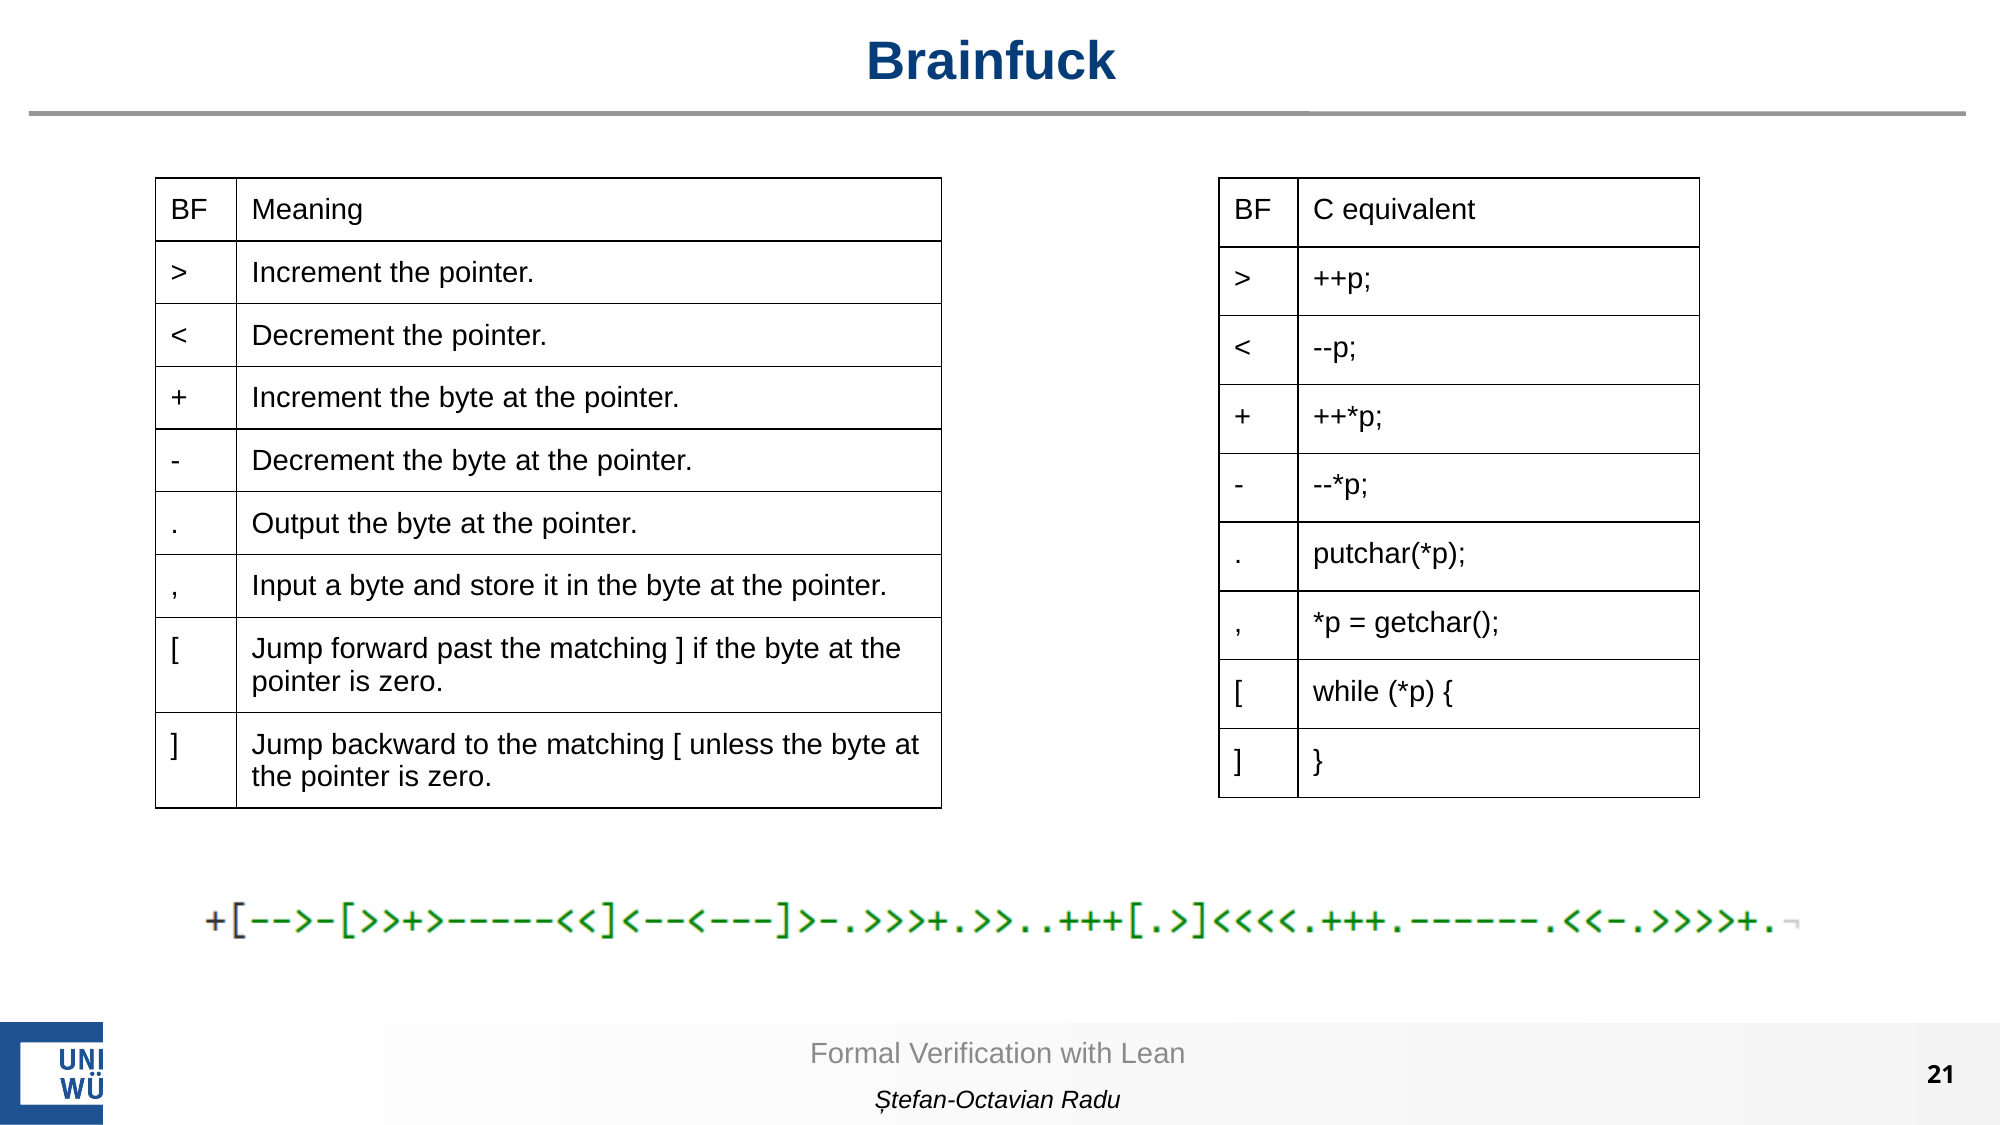

# Brainfuck
| BF | Meaning |
| --- | --- |
| > | Increment the pointer. |
| < | Decrement the pointer. |
| + | Increment the byte at the pointer. |
| - | Decrement the byte at the pointer. |
| . | Output the byte at the pointer. |
| , | Input a byte and store it in the byte at the pointer. |
| [ | Jump forward past the matching ] if the byte at the pointer is zero. |
| ] | Jump backward to the matching [ unless the byte at the pointer is zero. |
| BF | C equivalent |
| --- | --- |
| > | ++p; |
| < | --p; |
| + | ++\*p; |
| - | --\*p; |
| . | putchar(\*p); |
| , | \*p = getchar(); |
| [ | while (\*p) { |
| ] | } |